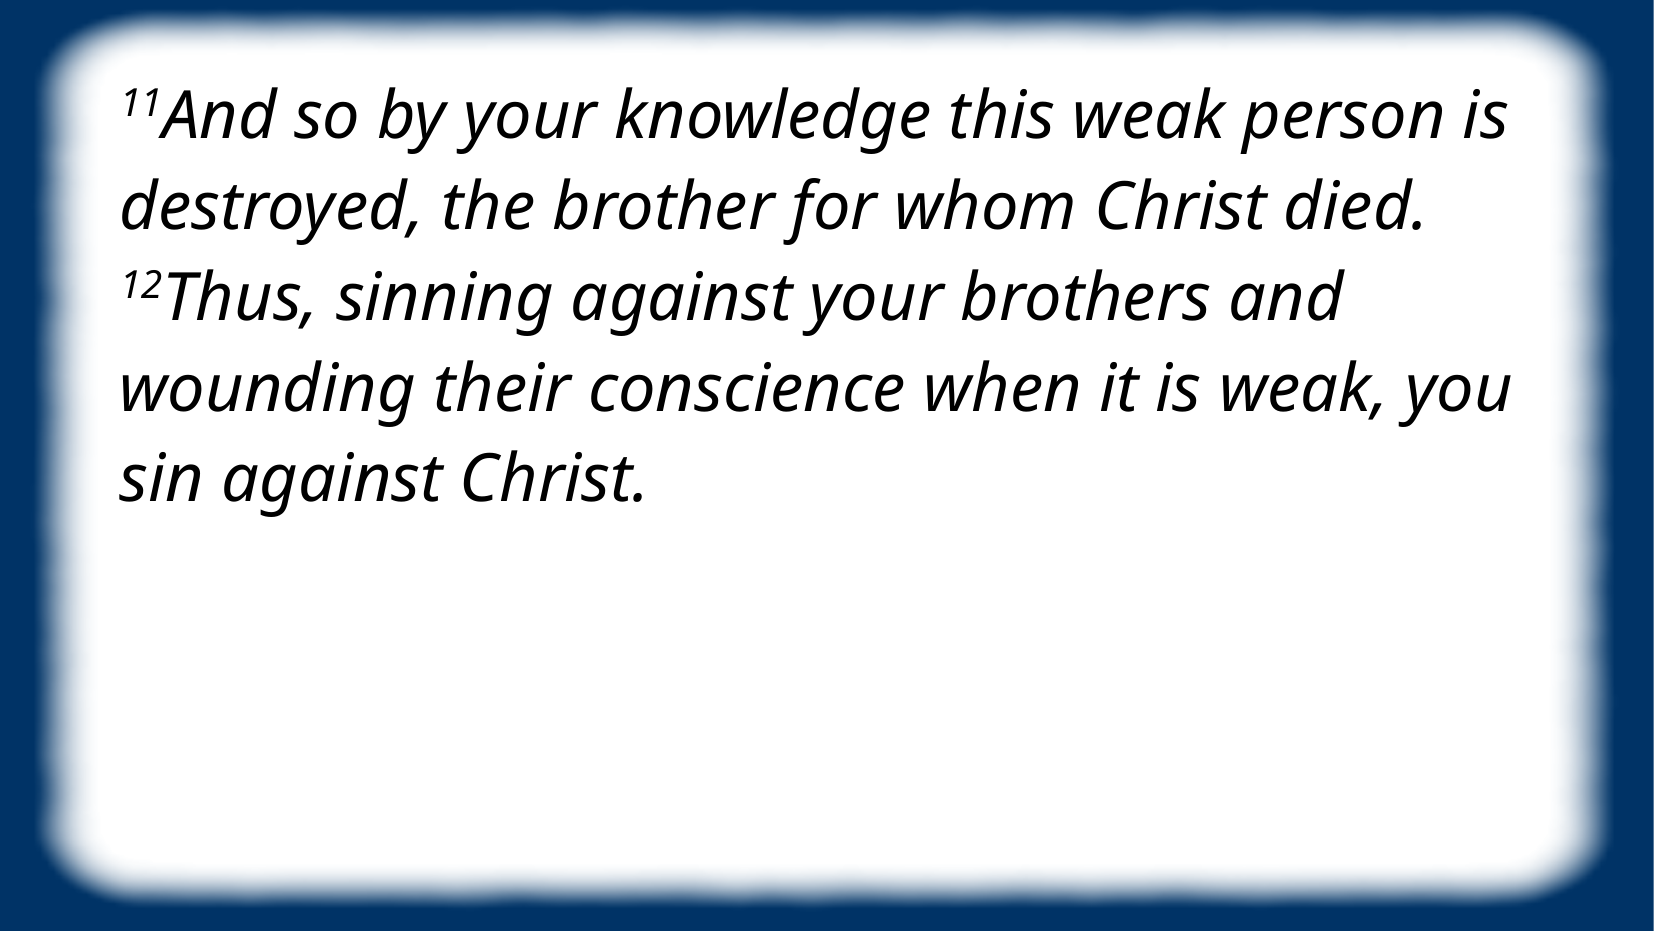

11And so by your knowledge this weak person is destroyed, the brother for whom Christ died. 12Thus, sinning against your brothers and wounding their conscience when it is weak, you sin against Christ.